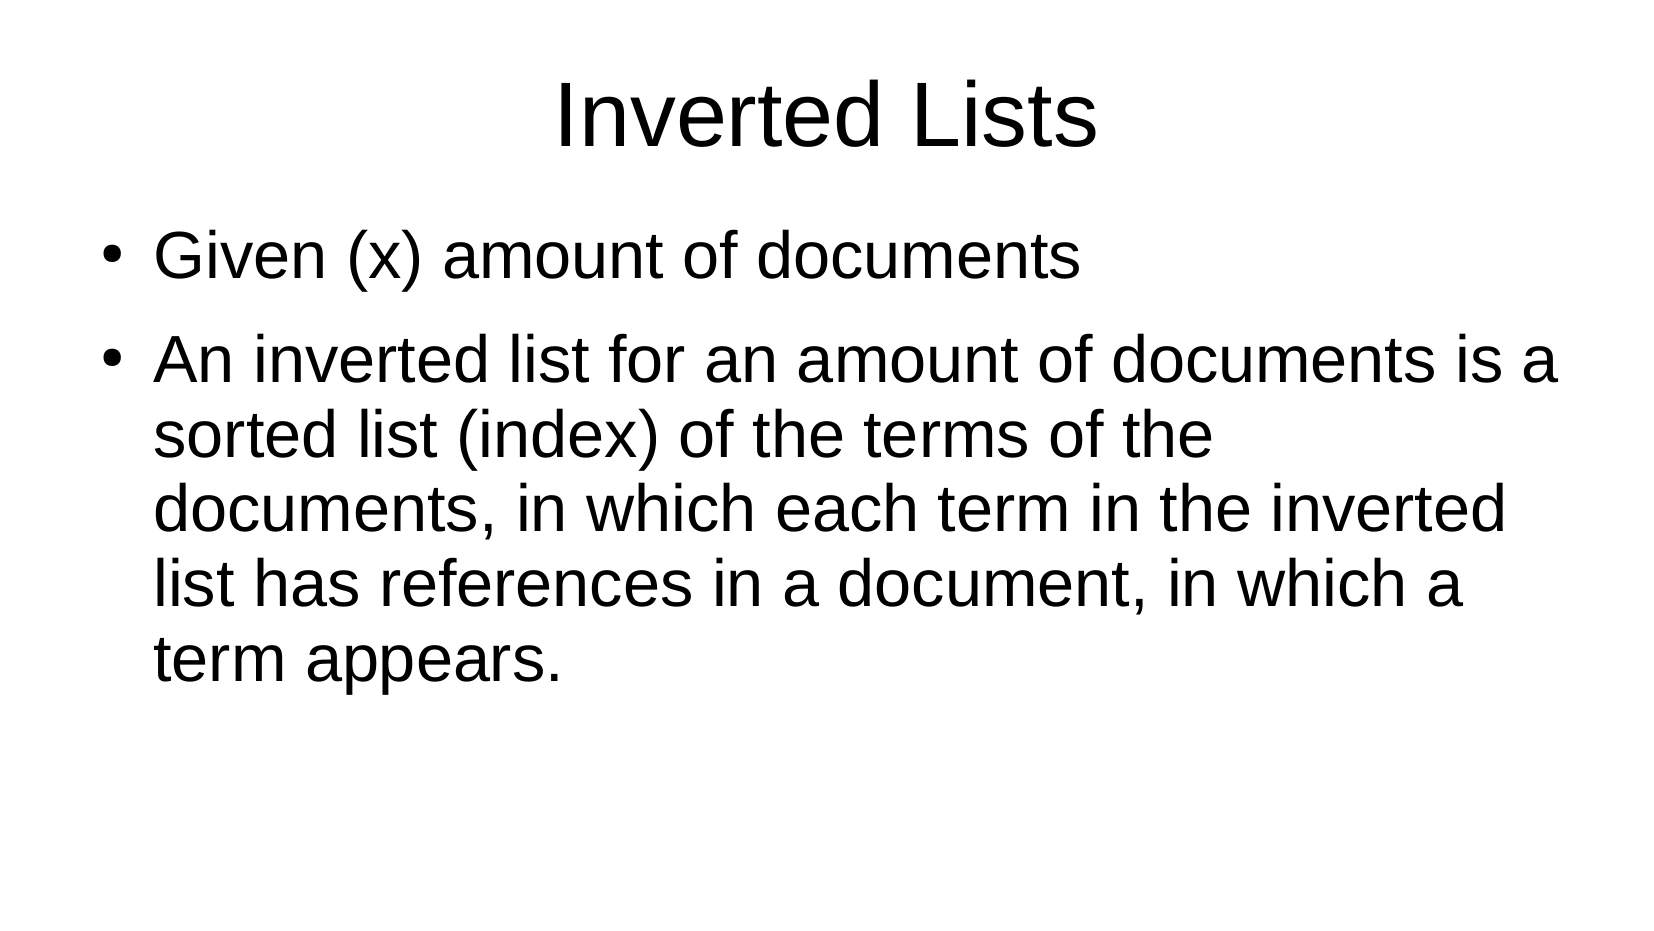

# Inverted Lists
Given (x) amount of documents
An inverted list for an amount of documents is a sorted list (index) of the terms of the documents, in which each term in the inverted list has references in a document, in which a term appears.